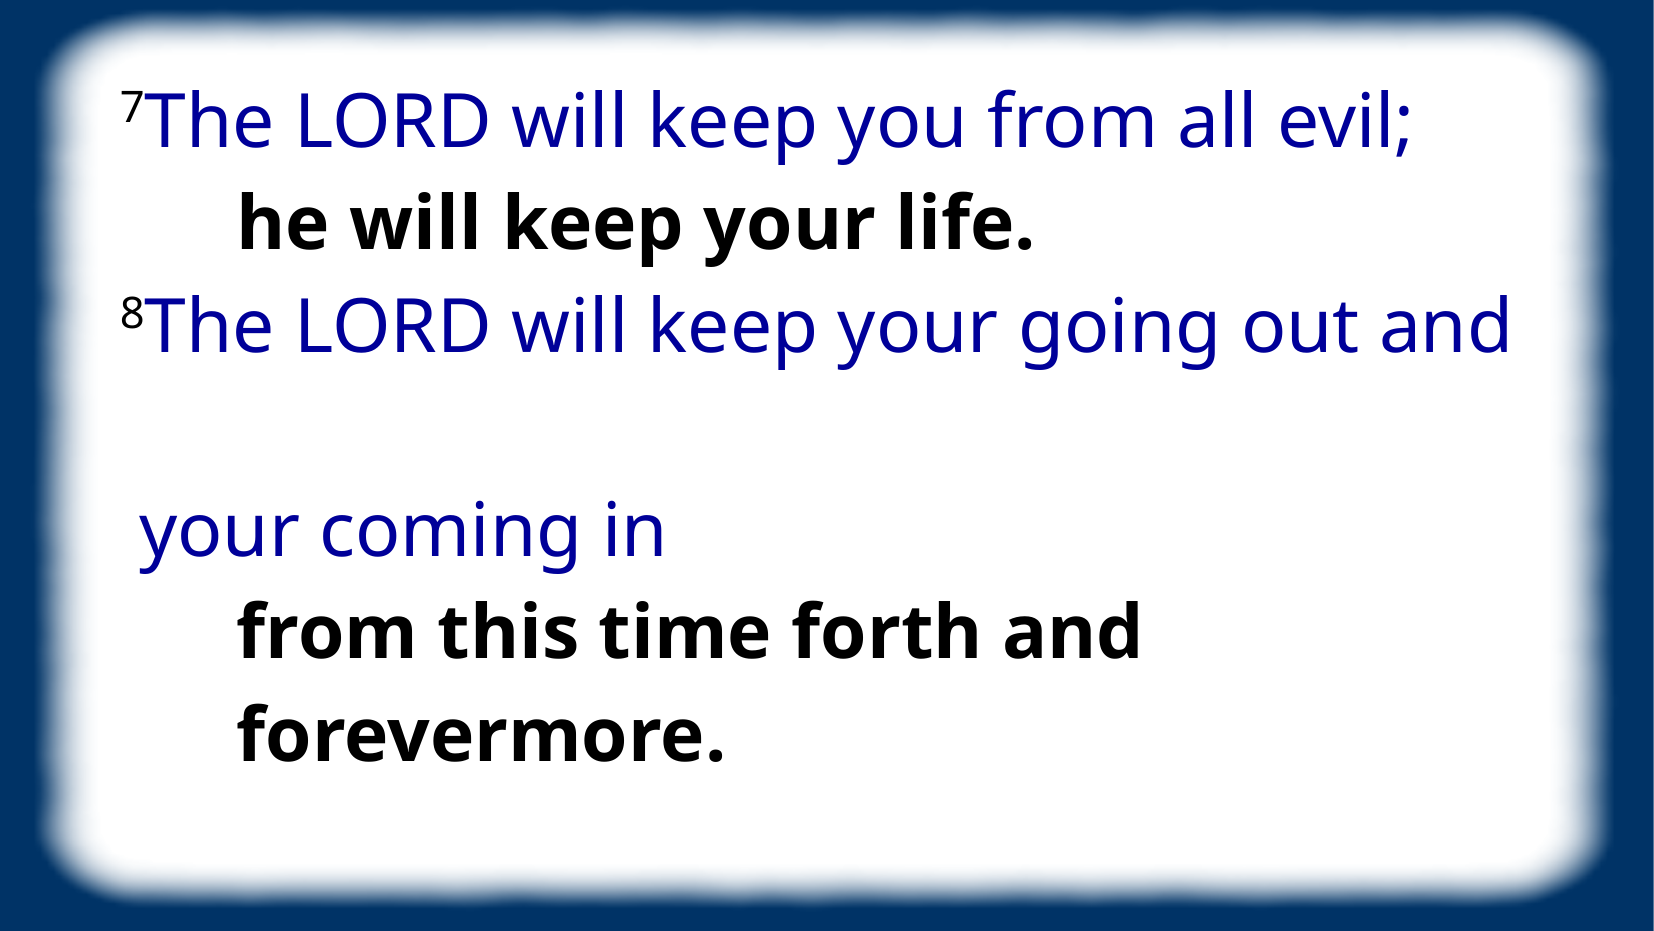

7The LORD will keep you from all evil;
 he will keep your life.
8The LORD will keep your going out and
 your coming in
 from this time forth and
 forevermore.